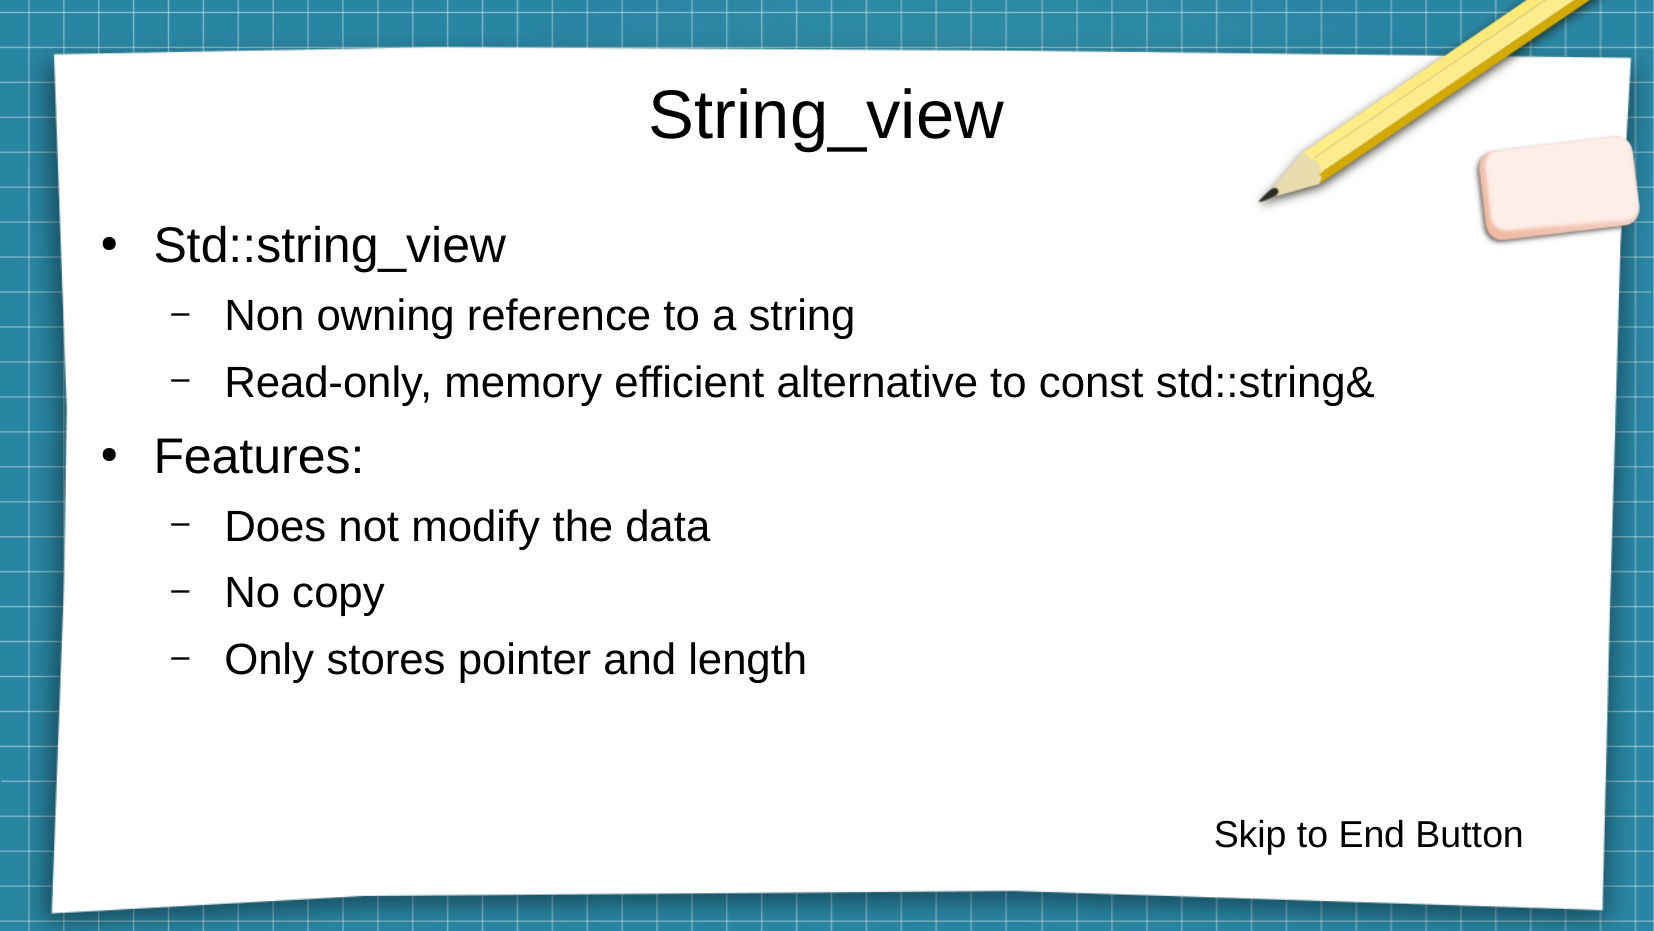

# String_view
Std::string_view
Non owning reference to a string
Read-only, memory efficient alternative to const std::string&
Features:
Does not modify the data
No copy
Only stores pointer and length
Skip to End Button